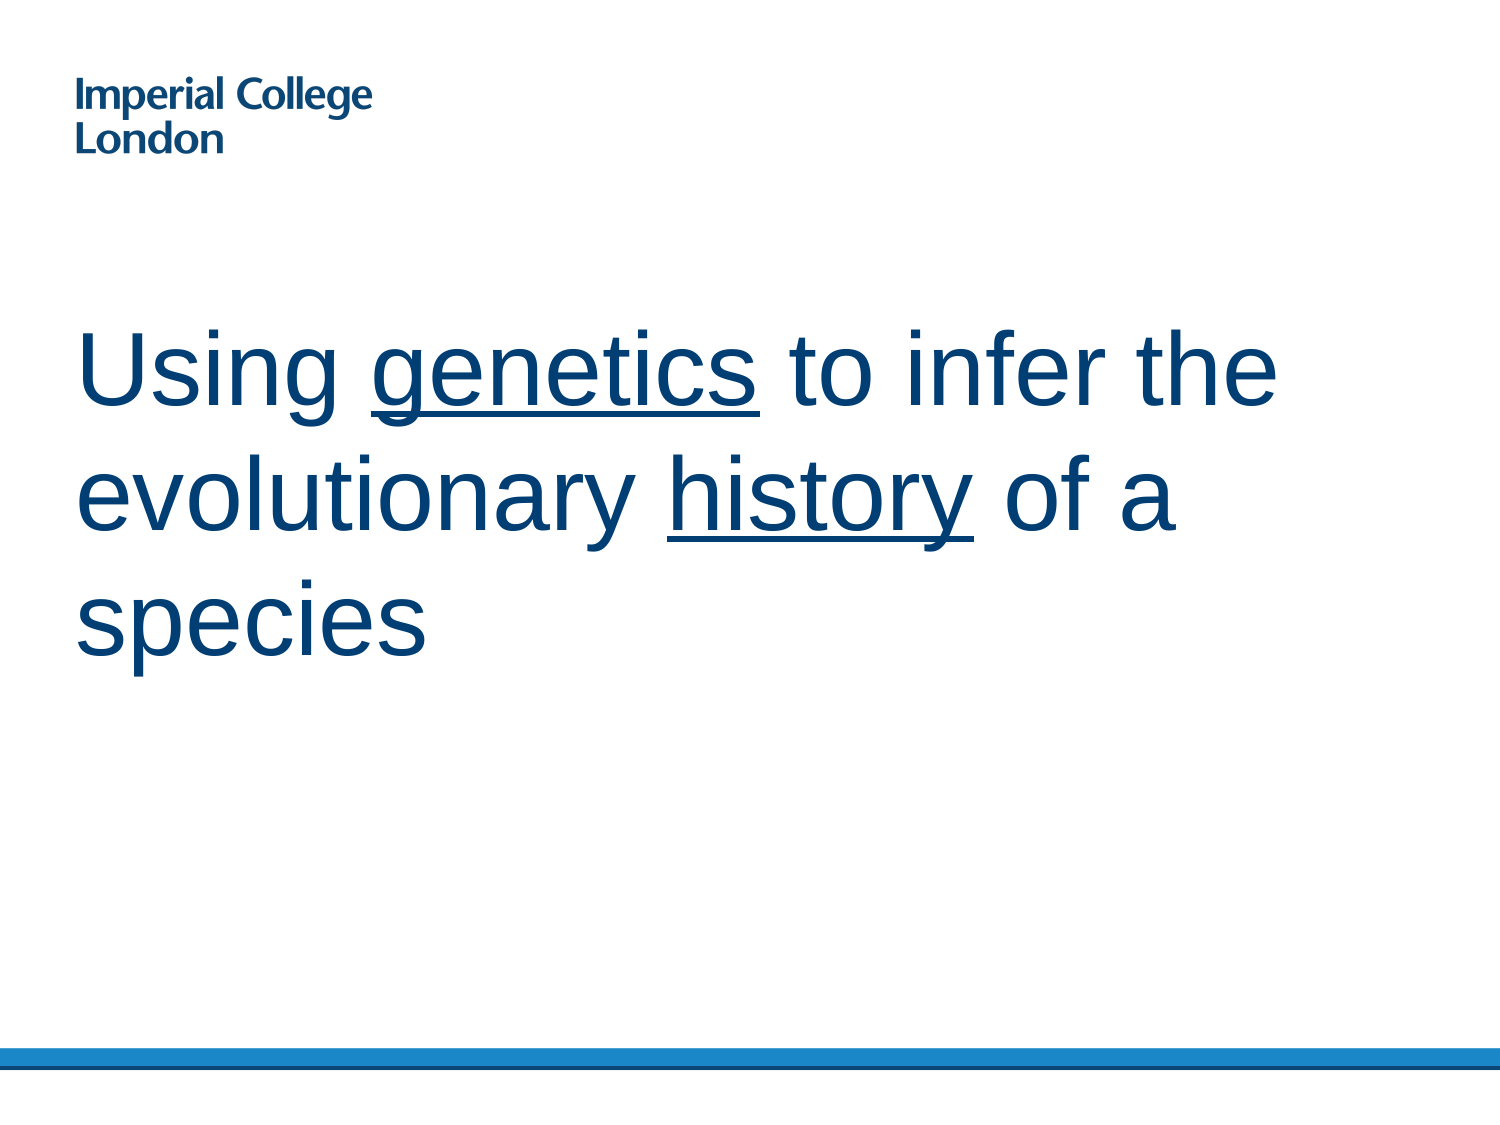

# Using genetics to infer the evolutionary history of a species